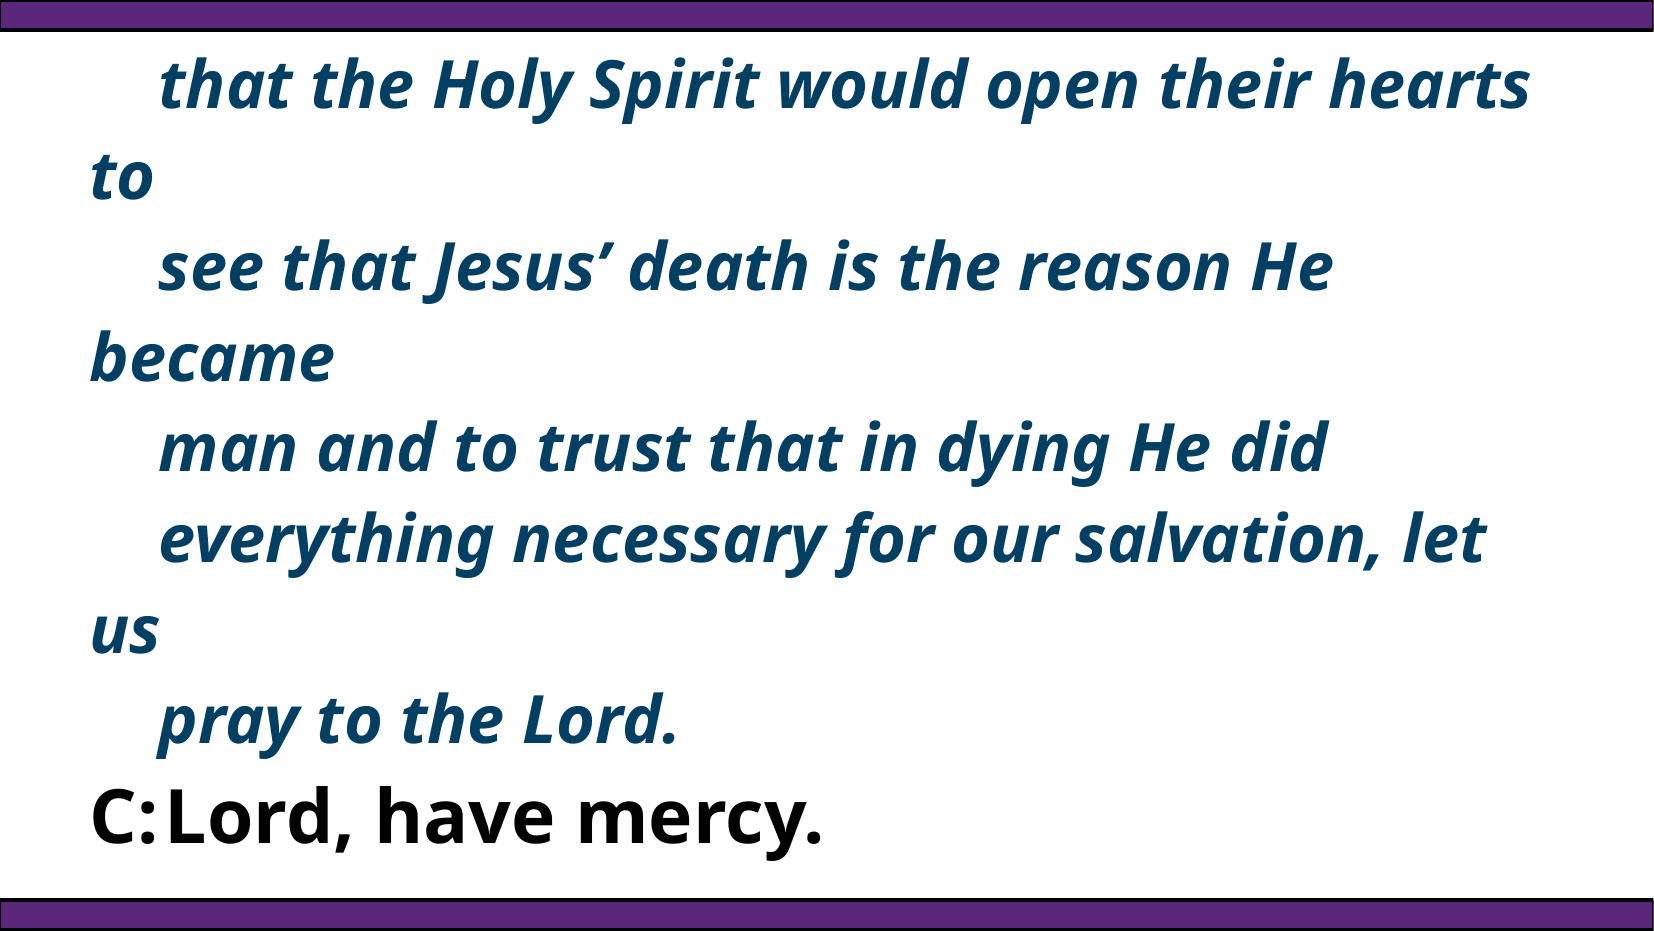

that the Holy Spirit would open their hearts to
 see that Jesus’ death is the reason He became
 man and to trust that in dying He did
 everything necessary for our salvation, let us
 pray to the Lord.
C:	Lord, have mercy.